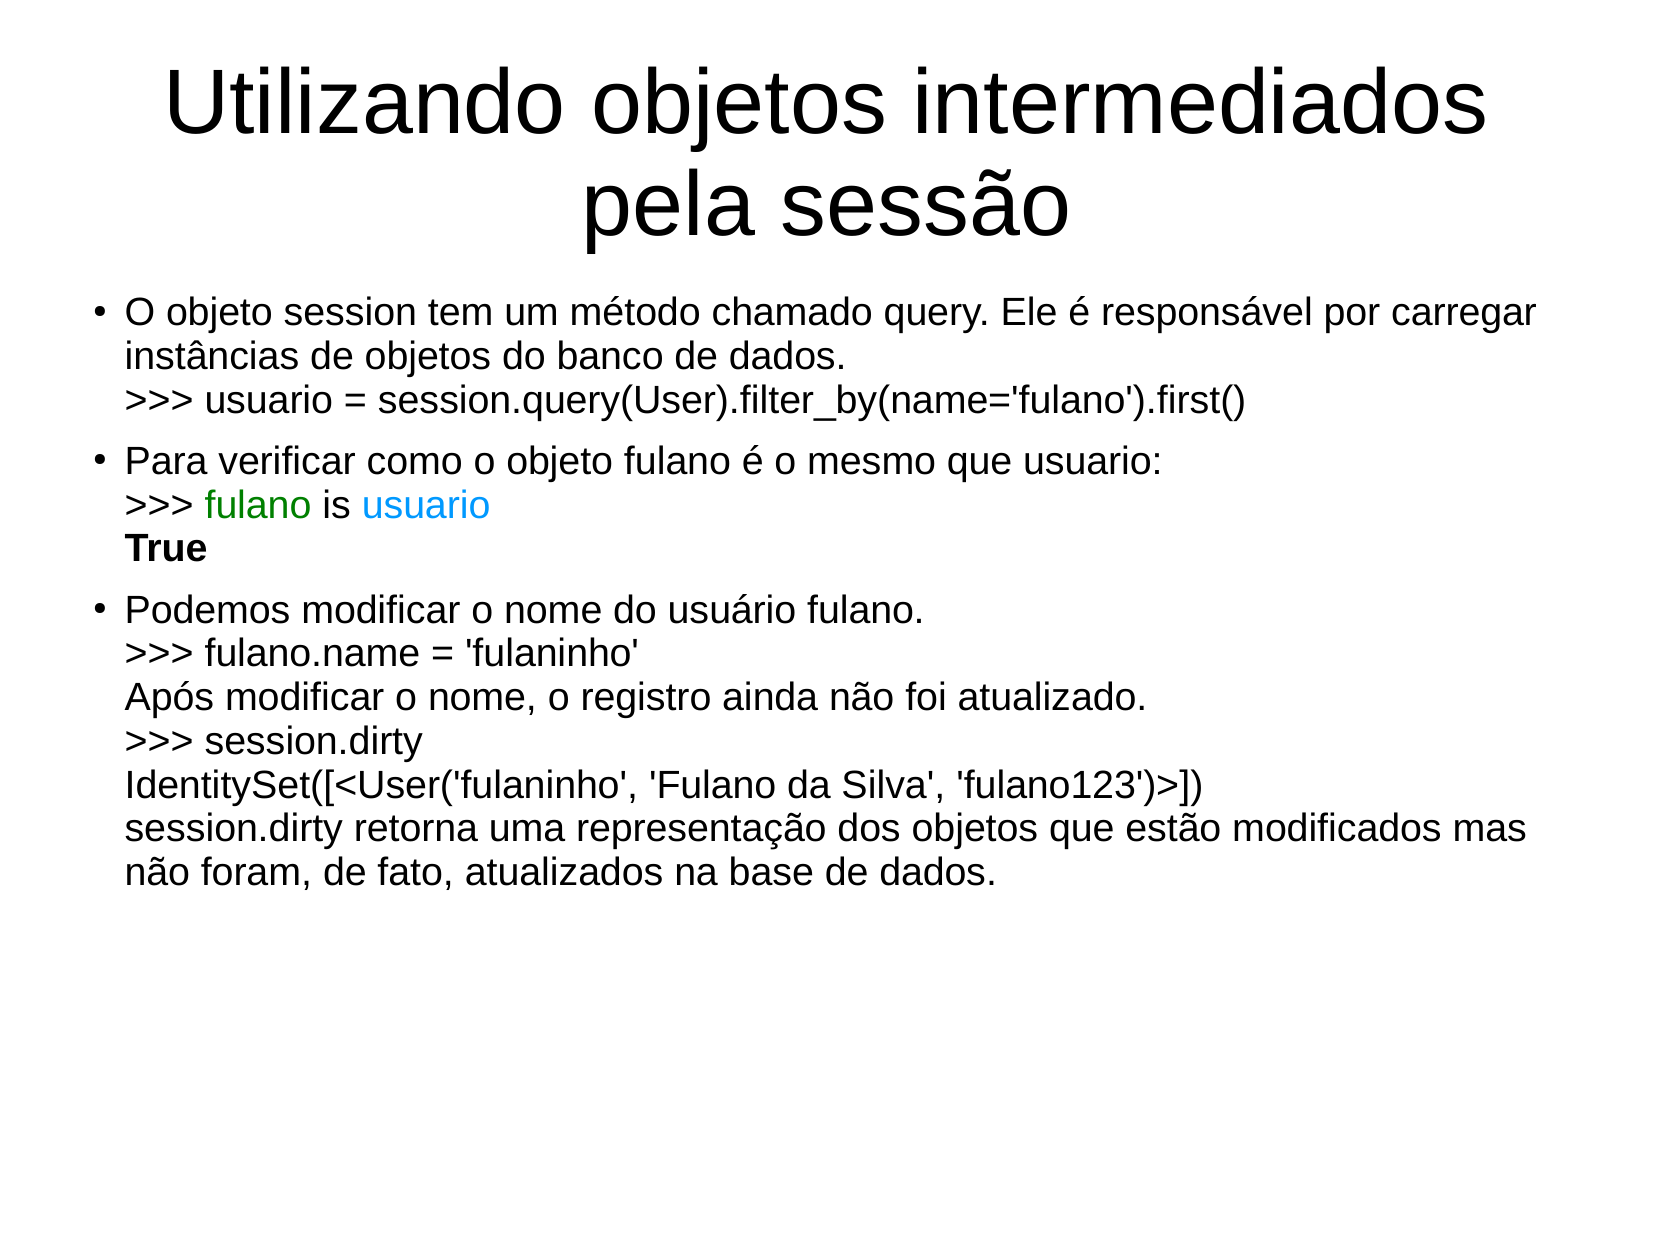

# Utilizando objetos intermediados pela sessão
O objeto session tem um método chamado query. Ele é responsável por carregar instâncias de objetos do banco de dados.
>>> usuario = session.query(User).filter_by(name='fulano').first()
Para verificar como o objeto fulano é o mesmo que usuario:
>>> fulano is usuario
True
Podemos modificar o nome do usuário fulano.
>>> fulano.name = 'fulaninho'
Após modificar o nome, o registro ainda não foi atualizado.
>>> session.dirty
IdentitySet([<User('fulaninho', 'Fulano da Silva', 'fulano123')>])
session.dirty retorna uma representação dos objetos que estão modificados mas não foram, de fato, atualizados na base de dados.